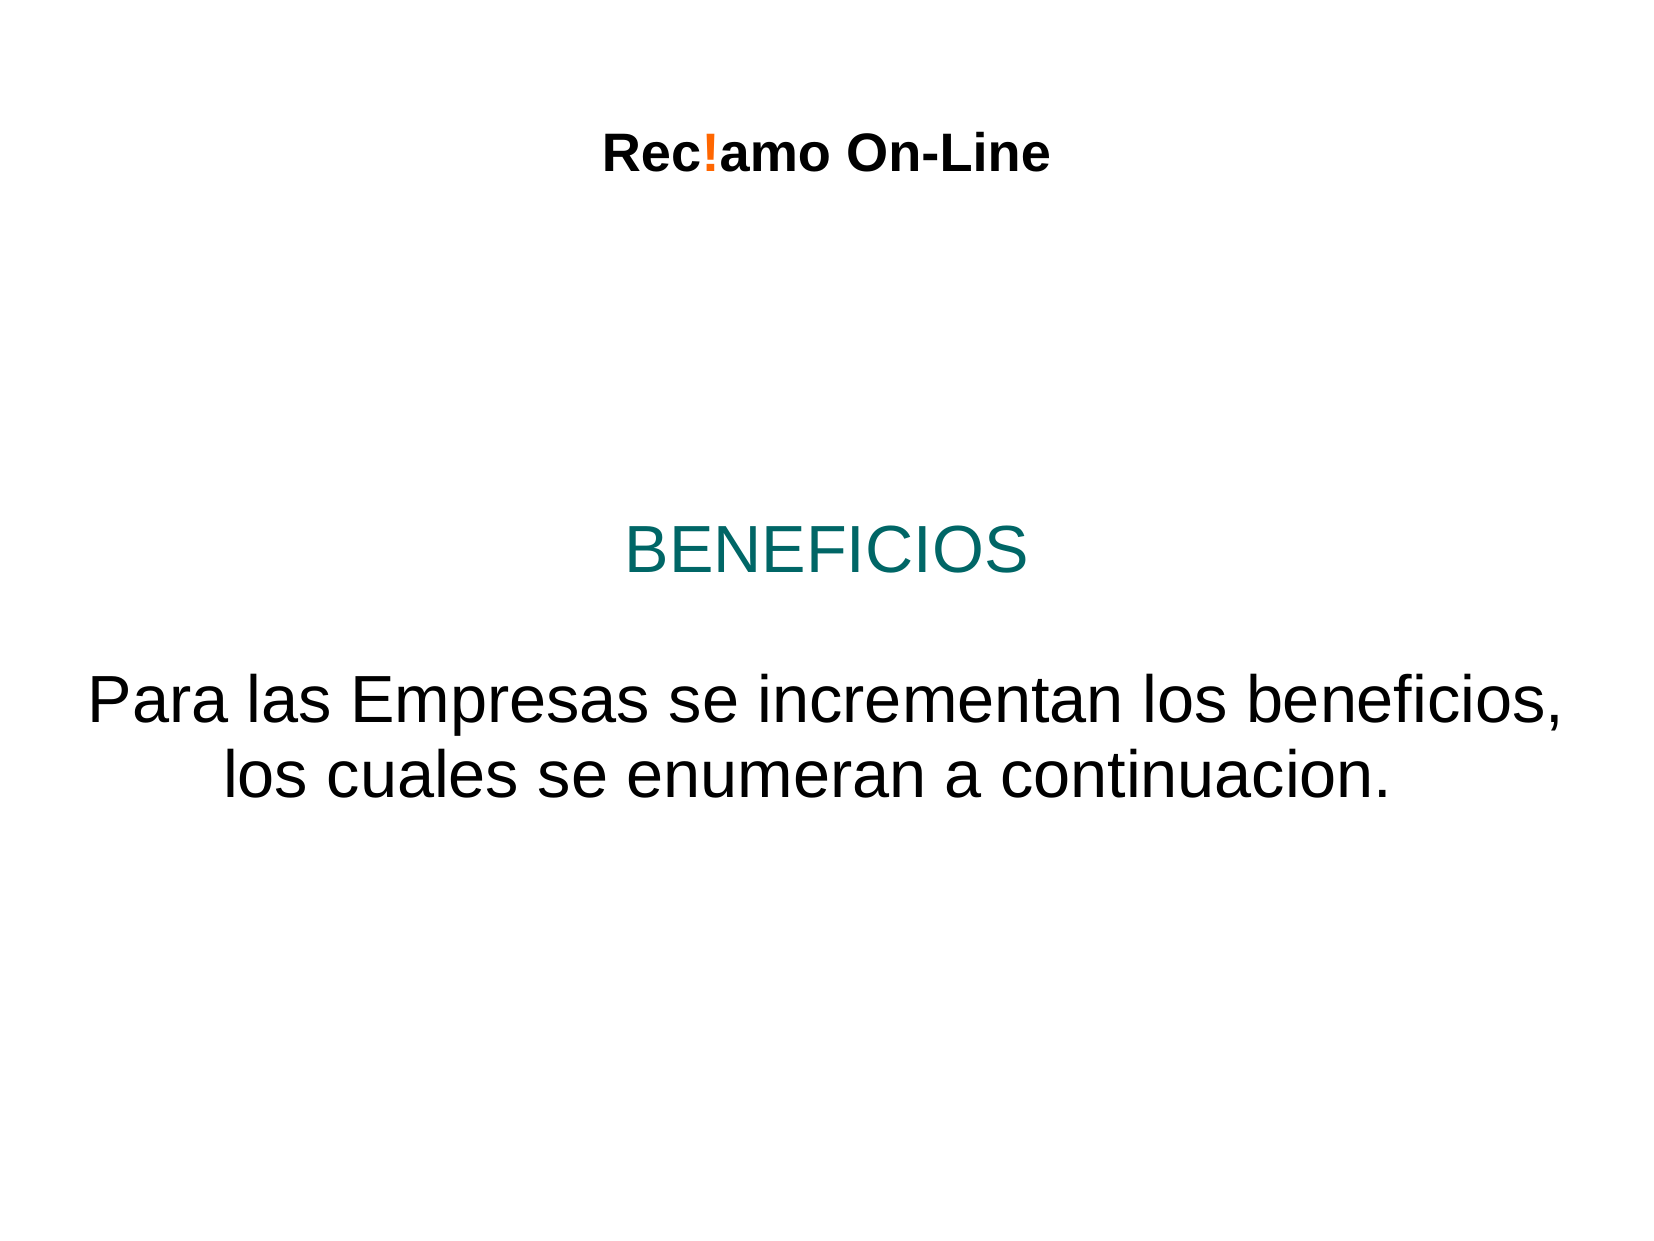

# Rec!amo On-Line
BENEFICIOS
Para las Empresas se incrementan los beneficios, los cuales se enumeran a continuacion.